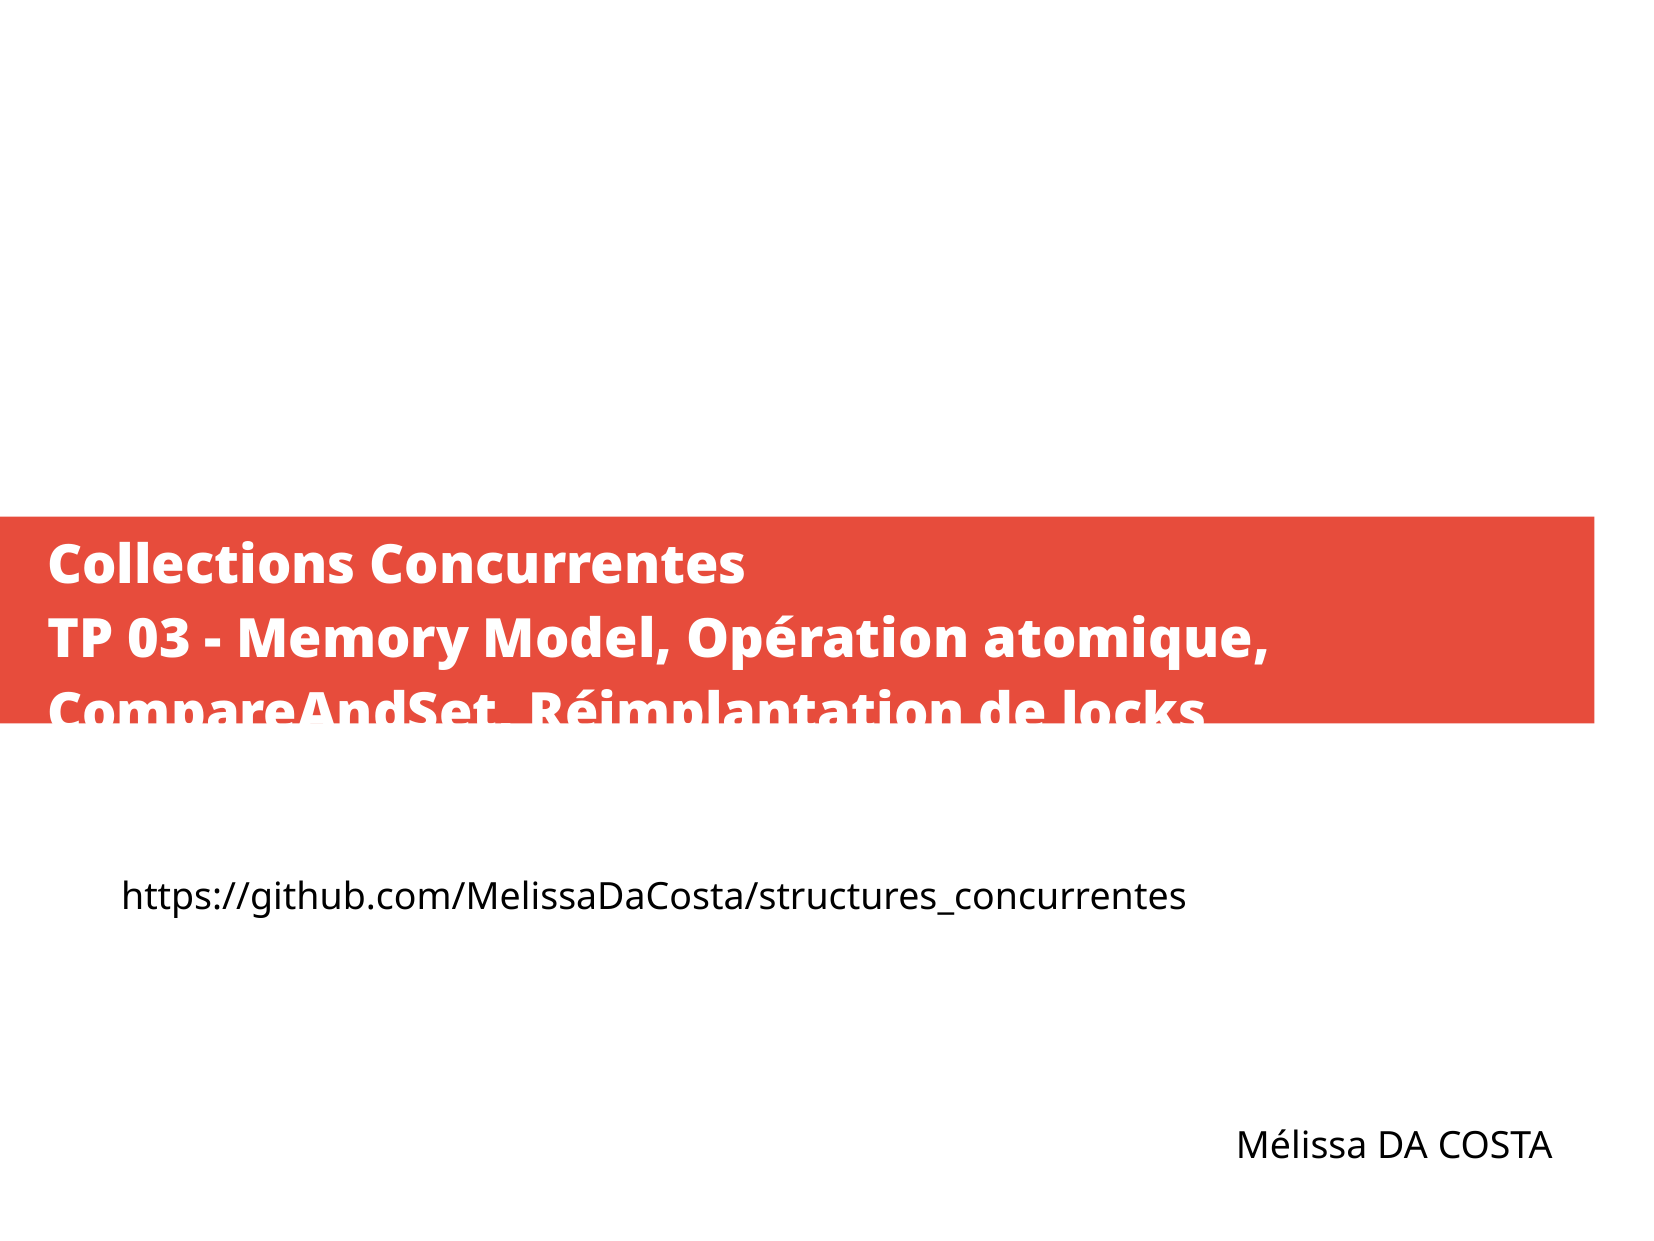

# Collections Concurrentes TP 03 - Memory Model, Opération atomique, CompareAndSet, Réimplantation de locks
https://github.com/MelissaDaCosta/structures_concurrentes
 Mélissa DA COSTA